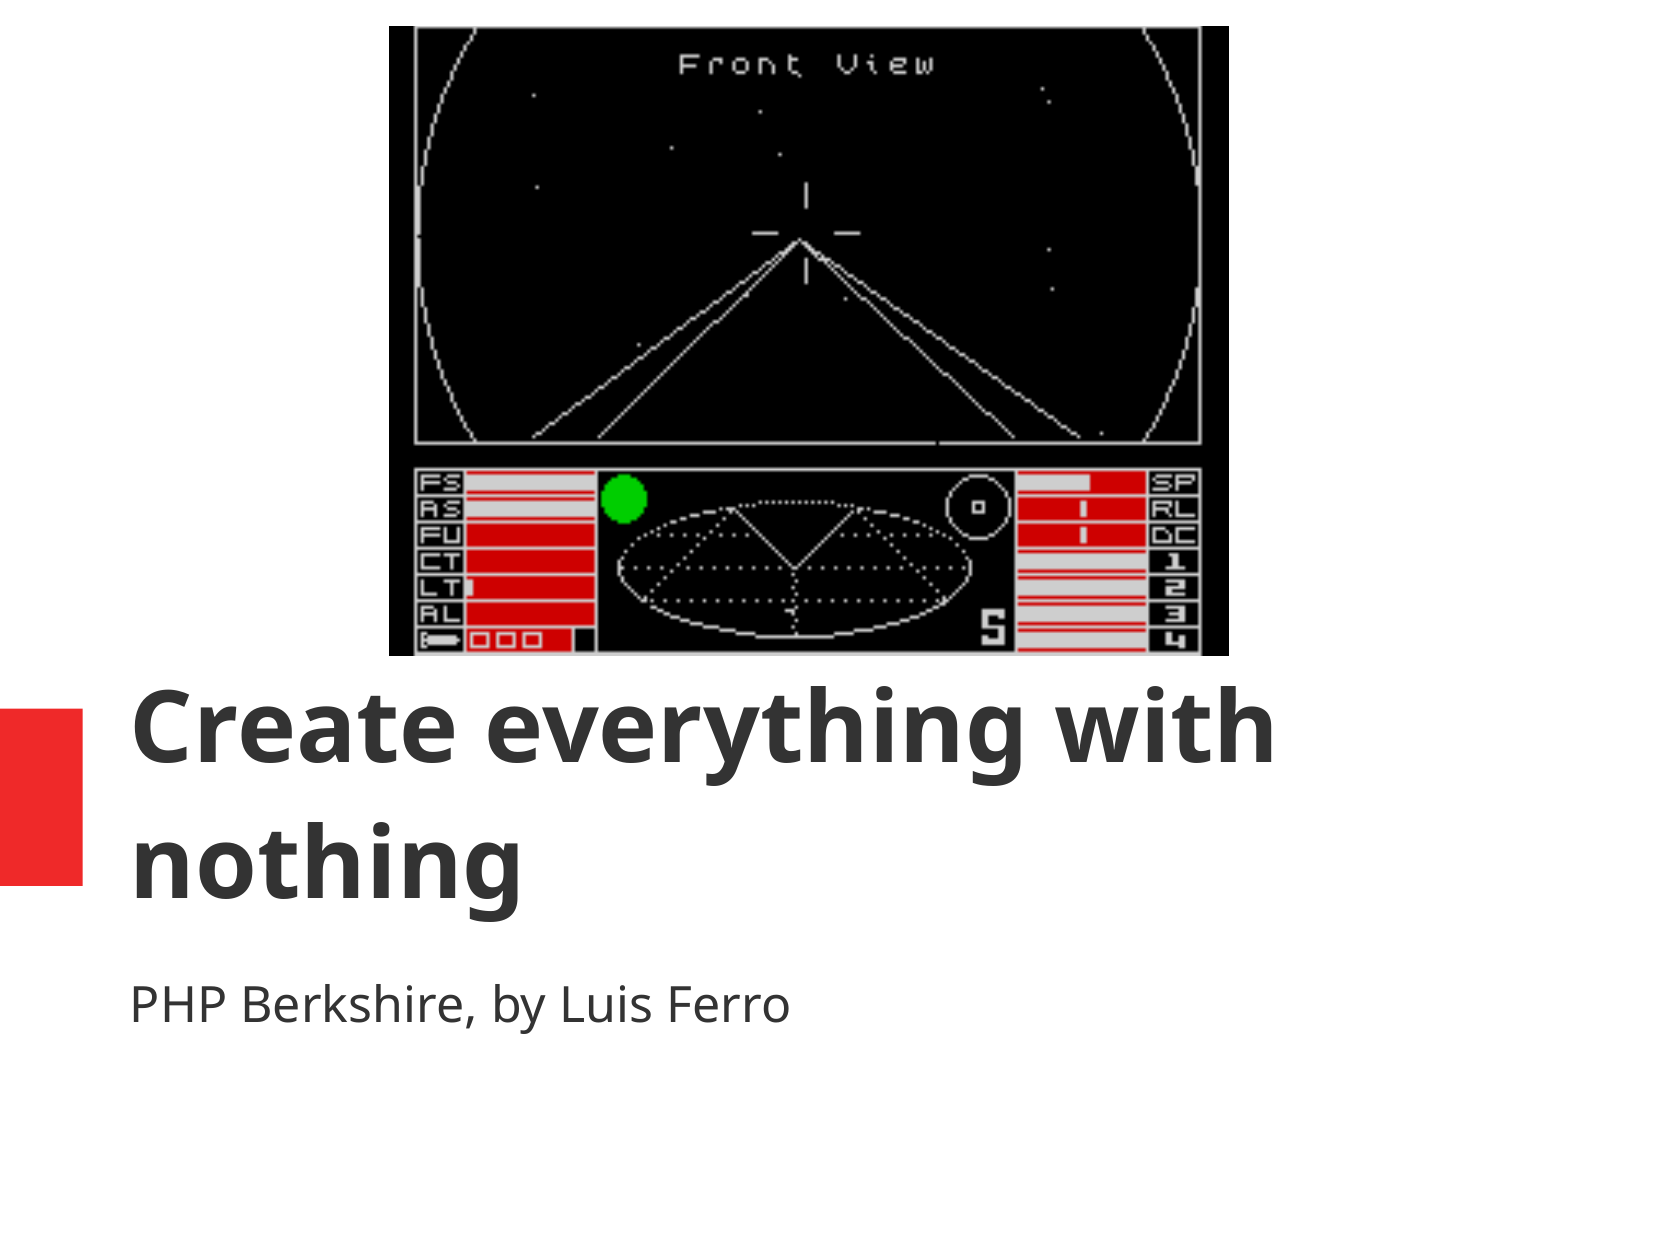

# Create everything with nothing
PHP Berkshire, by Luis Ferro